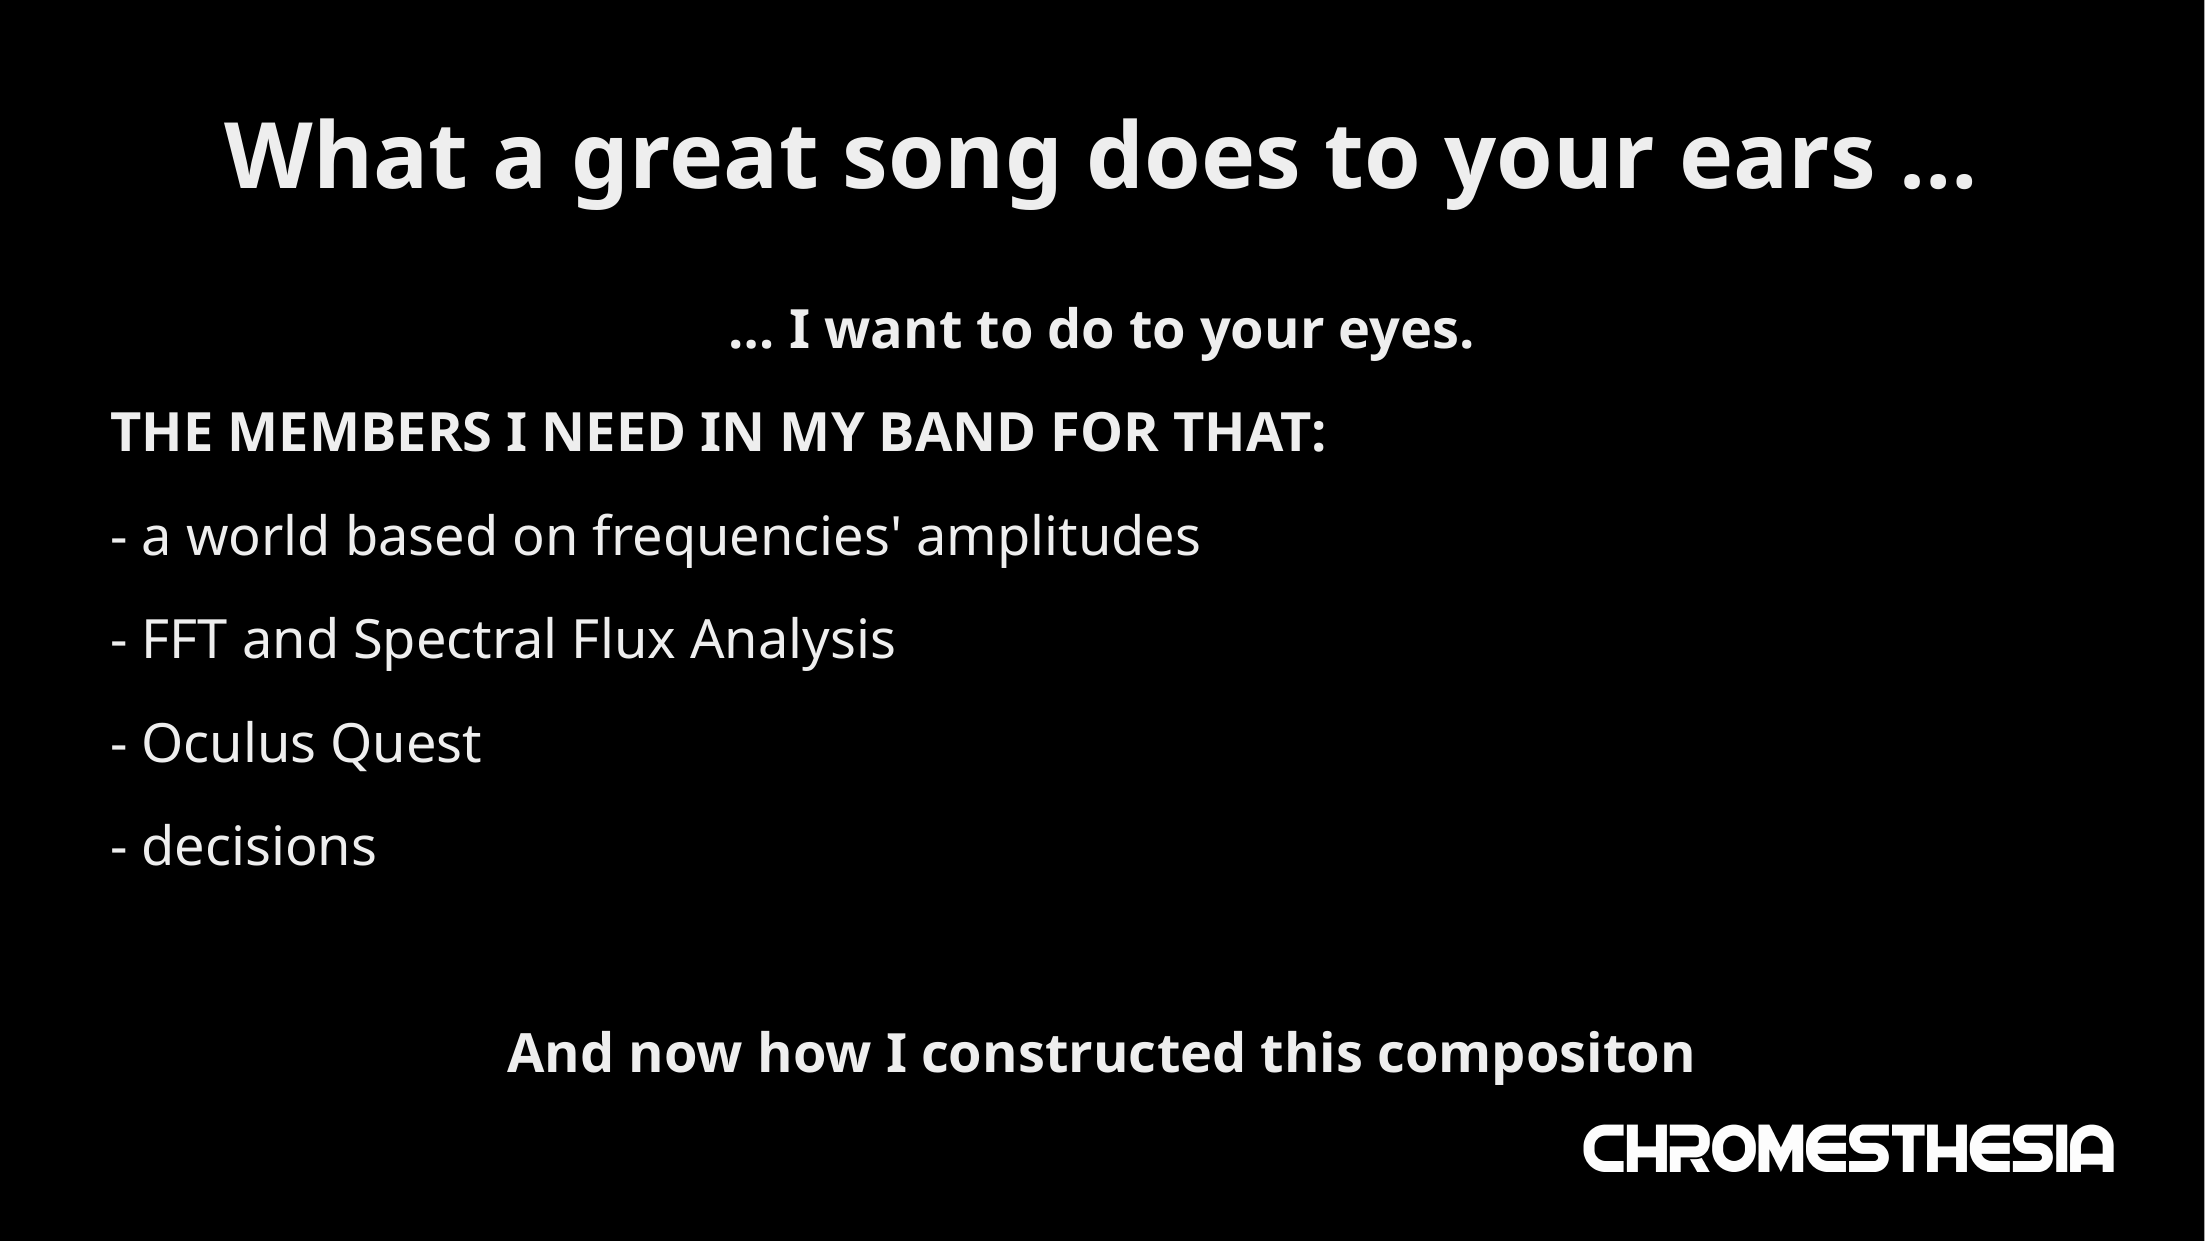

# What a great song does to your ears …
… I want to do to your eyes.
THE MEMBERS I NEED IN MY BAND FOR THAT:
- a world based on frequencies' amplitudes
- FFT and Spectral Flux Analysis
- Oculus Quest
- decisions
And now how I constructed this compositon